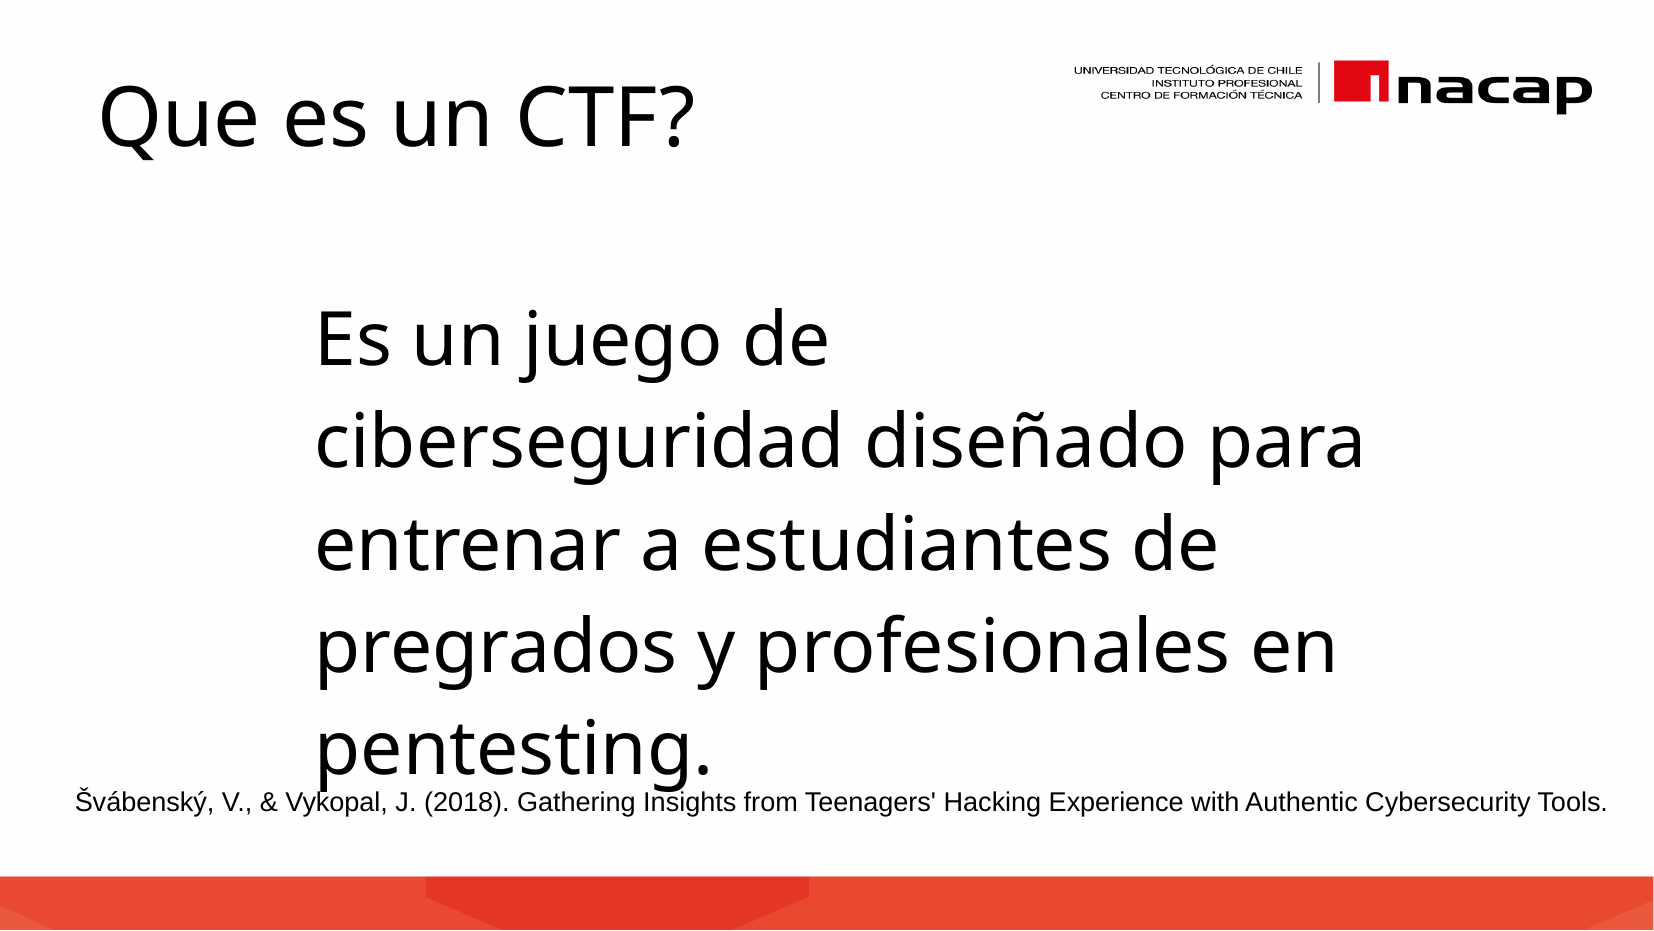

Que es un CTF?
Es un juego de ciberseguridad diseñado para entrenar a estudiantes de pregrados y profesionales en pentesting.
Švábenský, V., & Vykopal, J. (2018). Gathering Insights from Teenagers' Hacking Experience with Authentic Cybersecurity Tools.